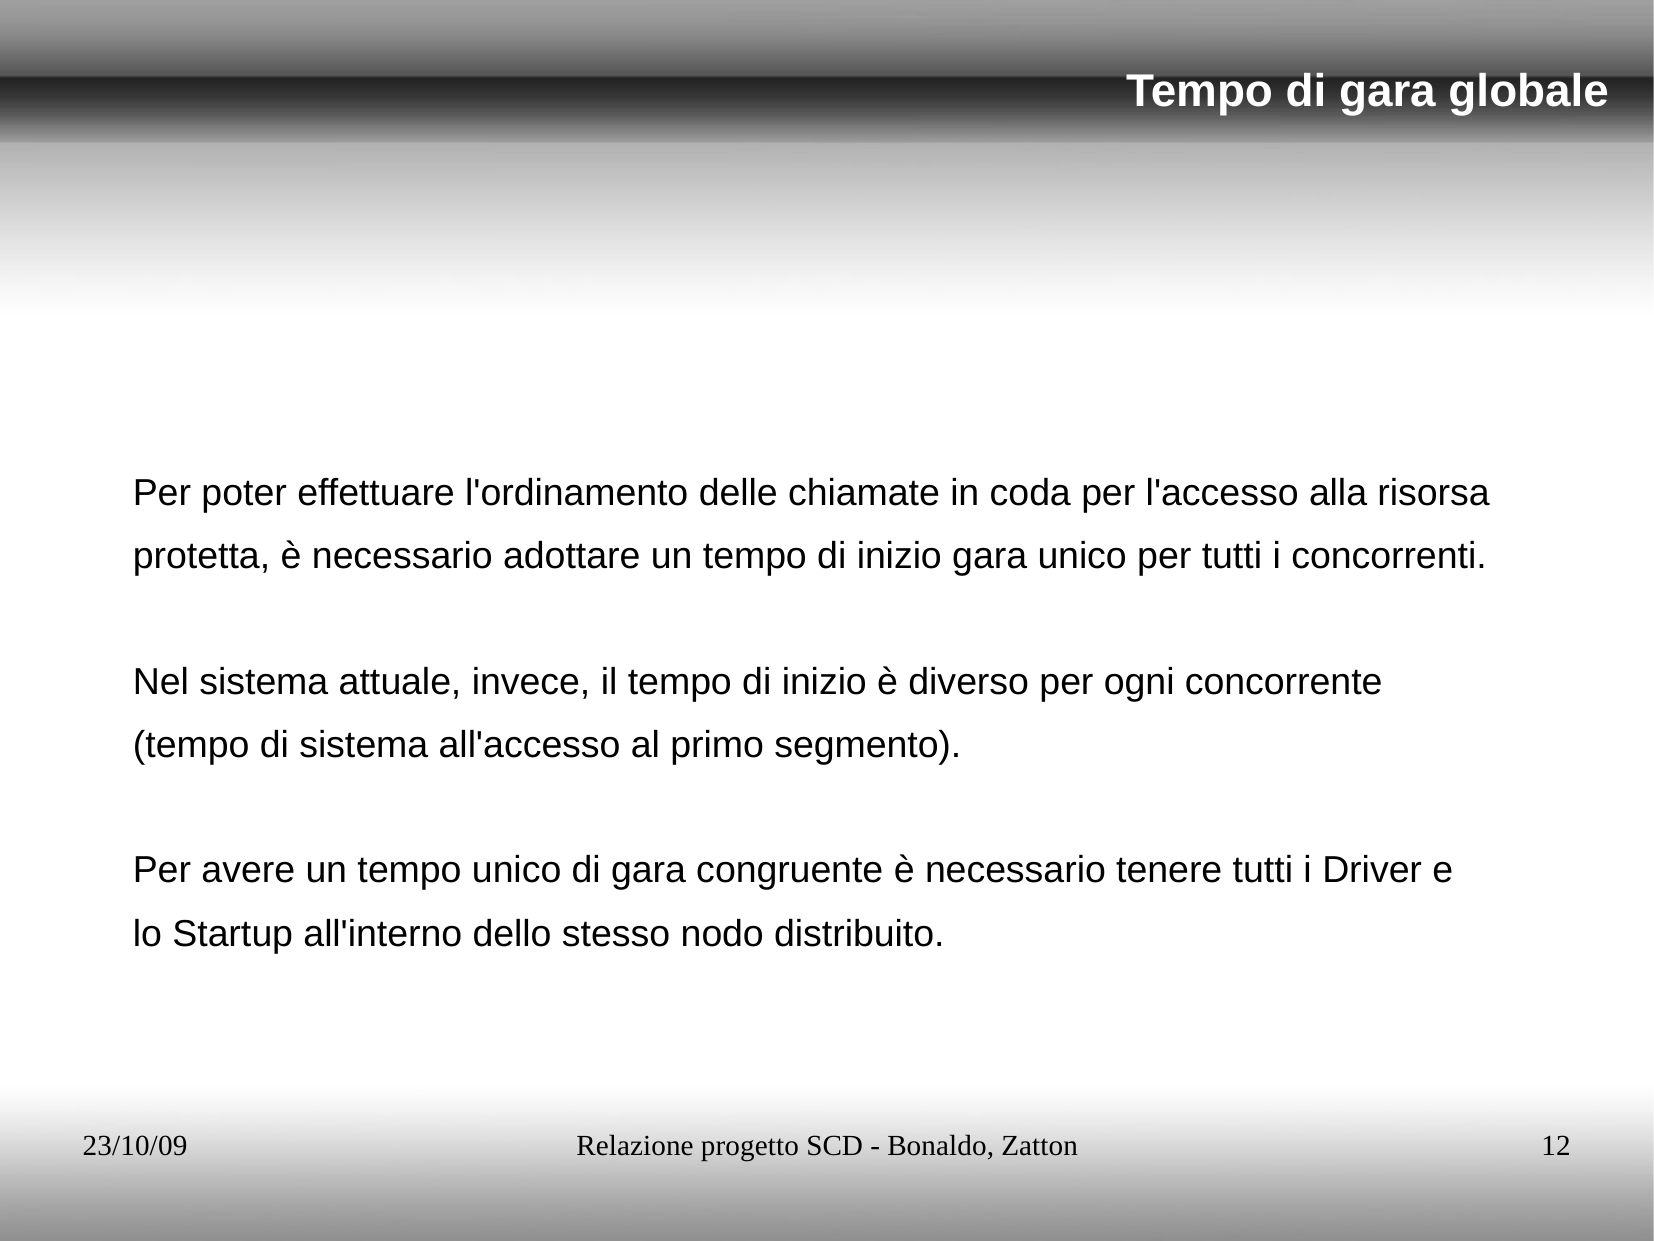

Tempo di gara globale
Per poter effettuare l'ordinamento delle chiamate in coda per l'accesso alla risorsa protetta, è necessario adottare un tempo di inizio gara unico per tutti i concorrenti.
Nel sistema attuale, invece, il tempo di inizio è diverso per ogni concorrente (tempo di sistema all'accesso al primo segmento).
Per avere un tempo unico di gara congruente è necessario tenere tutti i Driver e lo Startup all'interno dello stesso nodo distribuito.
23/10/09
Relazione progetto SCD - Bonaldo, Zatton
12